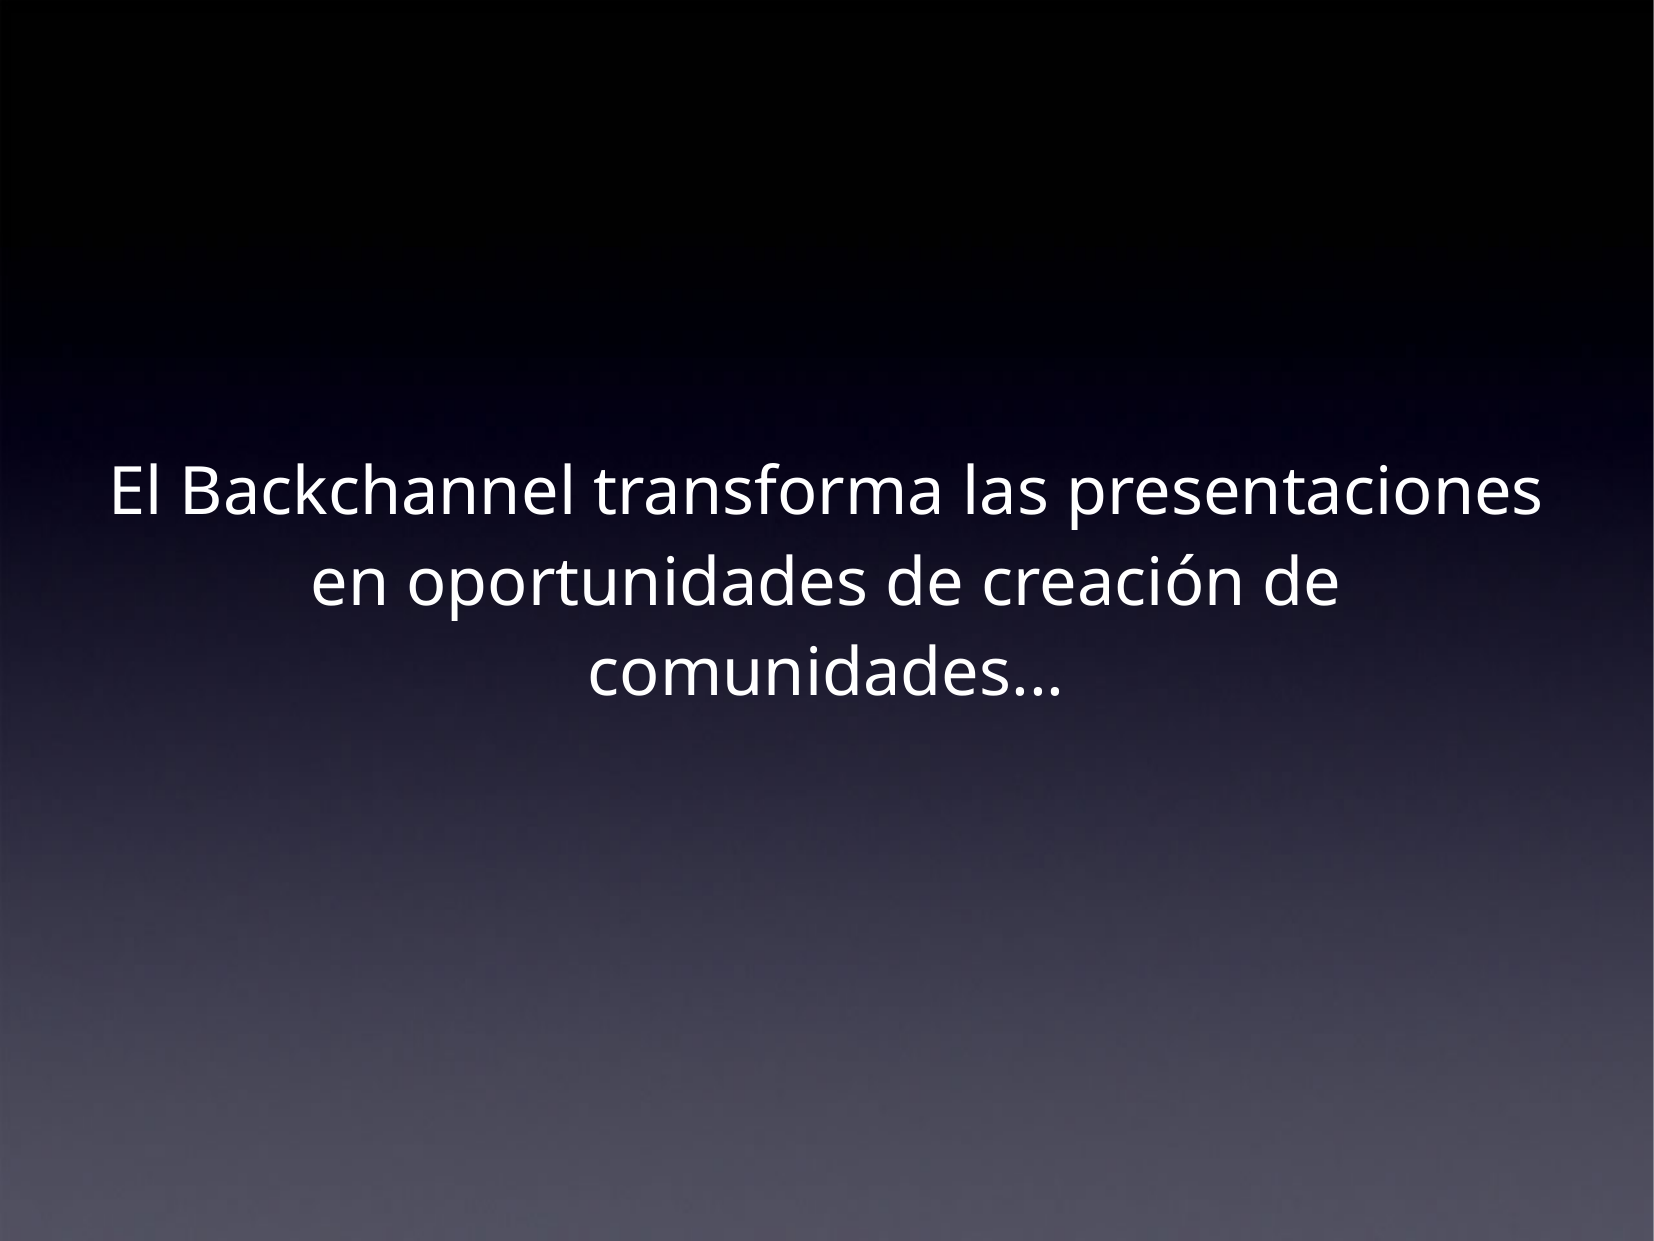

# El Backchannel transforma las presentaciones en oportunidades de creación de comunidades...